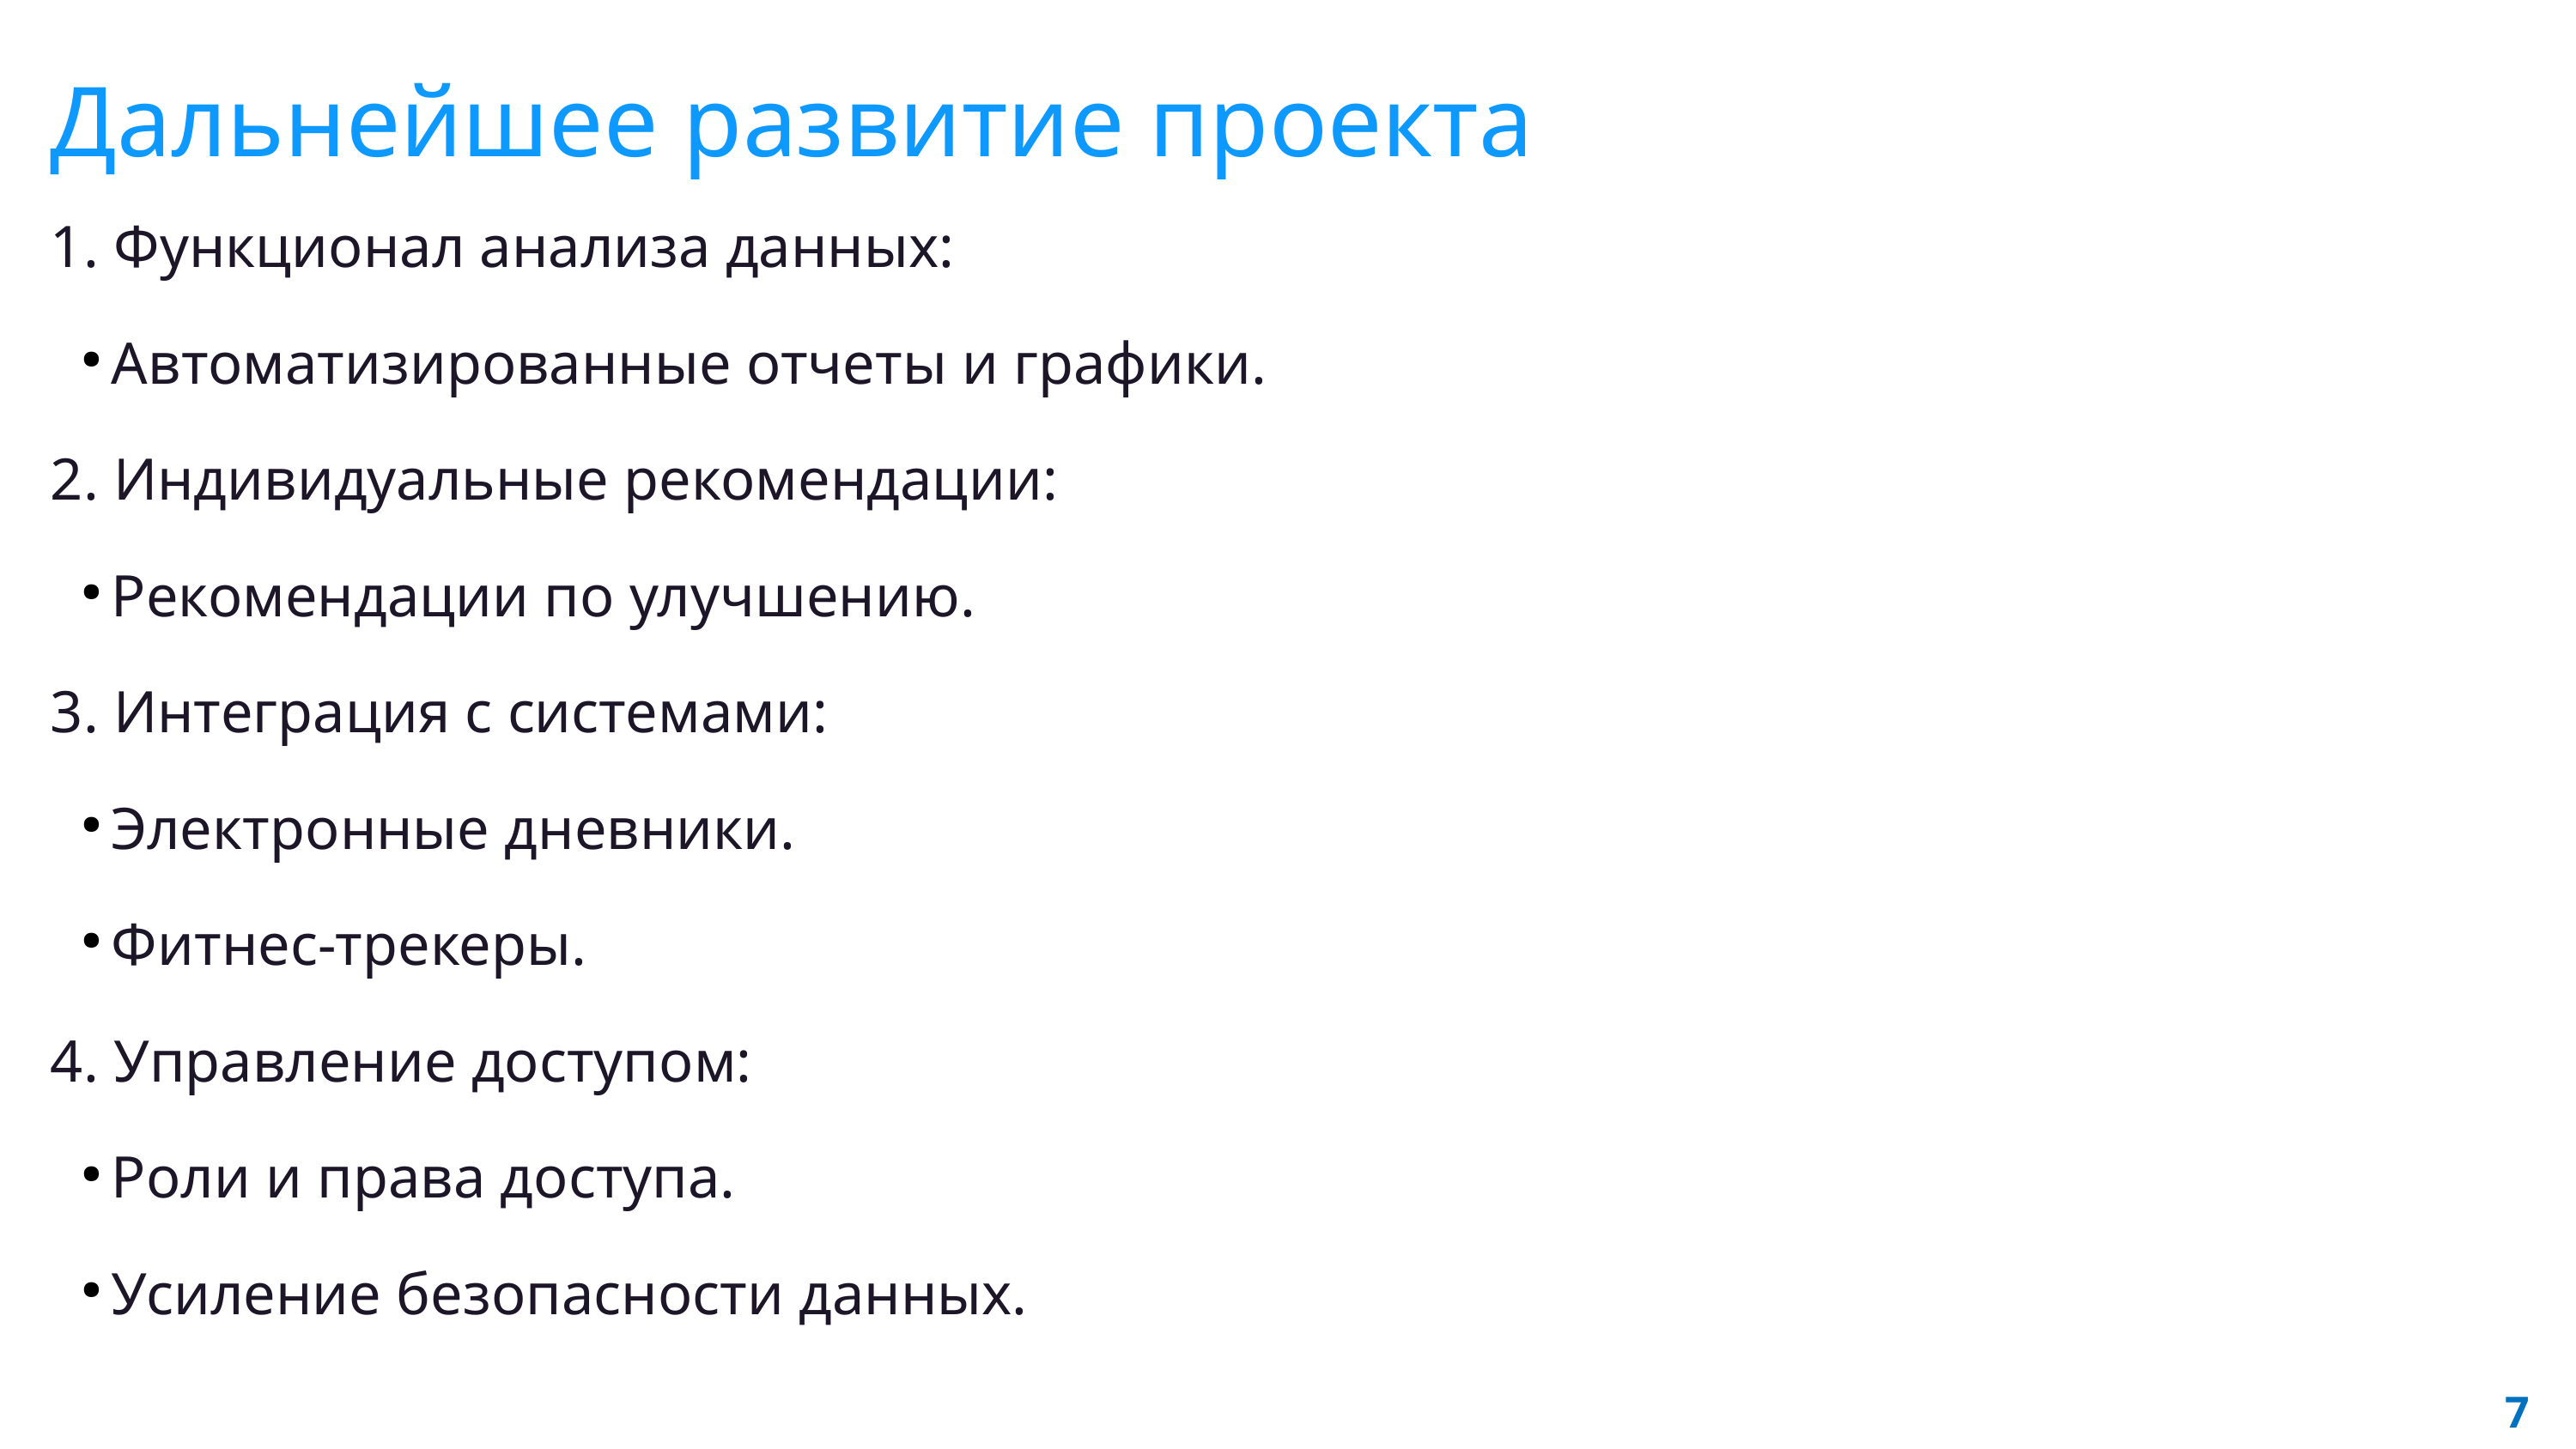

Дальнейшее развитие проекта
1. Функционал анализа данных:
Автоматизированные отчеты и графики.
2. Индивидуальные рекомендации:
Рекомендации по улучшению.
3. Интеграция с системами:
Электронные дневники.
Фитнес-трекеры.
4. Управление доступом:
Роли и права доступа.
Усиление безопасности данных.
7